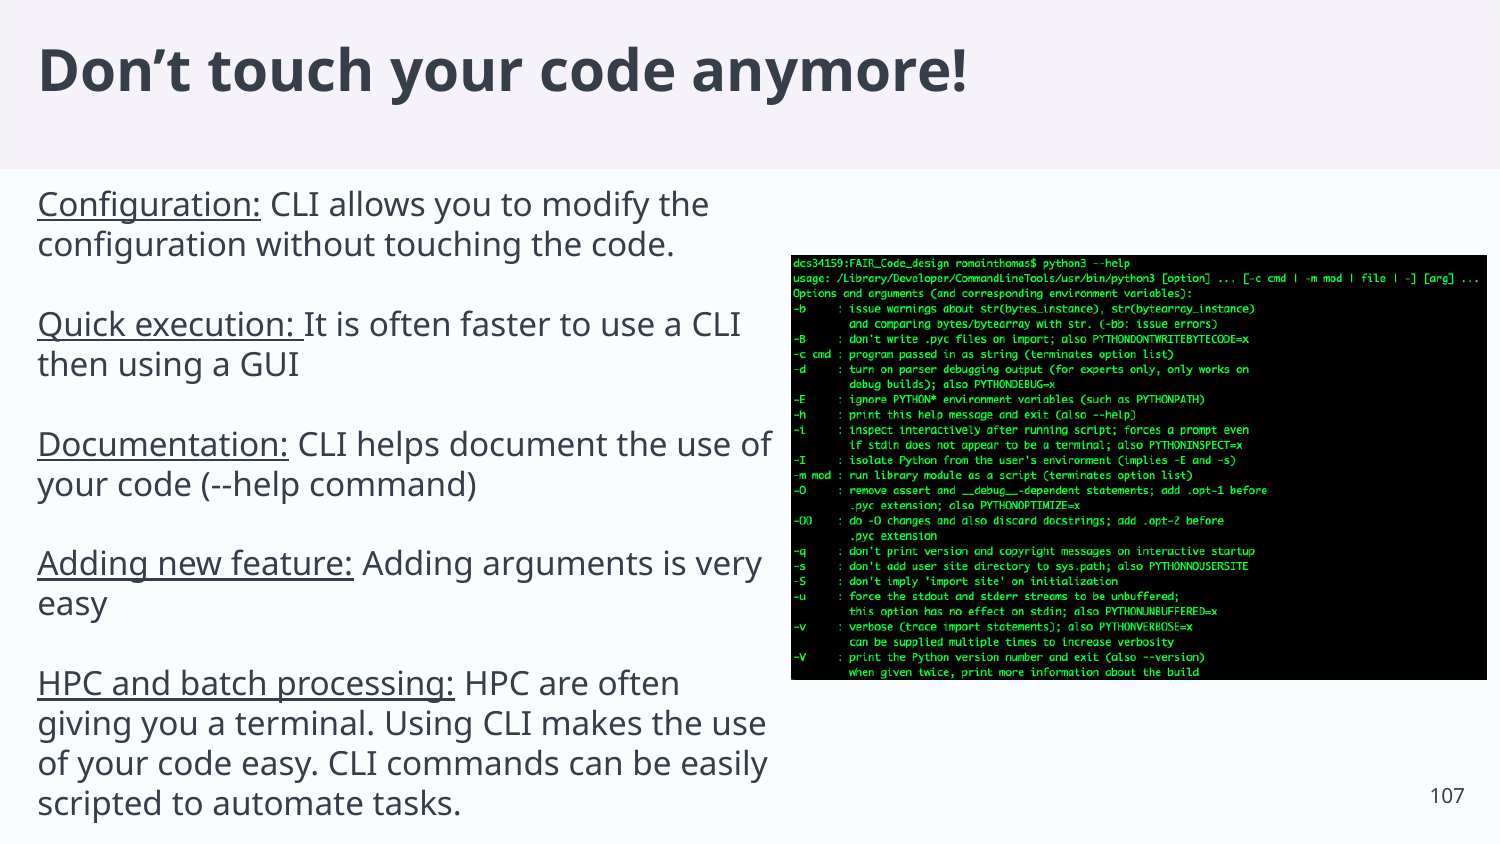

# Don’t touch your code anymore!
Configuration: CLI allows you to modify the configuration without touching the code.
Quick execution: It is often faster to use a CLI then using a GUI
Documentation: CLI helps document the use of your code (--help command)
Adding new feature: Adding arguments is very easy
HPC and batch processing: HPC are often giving you a terminal. Using CLI makes the use of your code easy. CLI commands can be easily scripted to automate tasks.